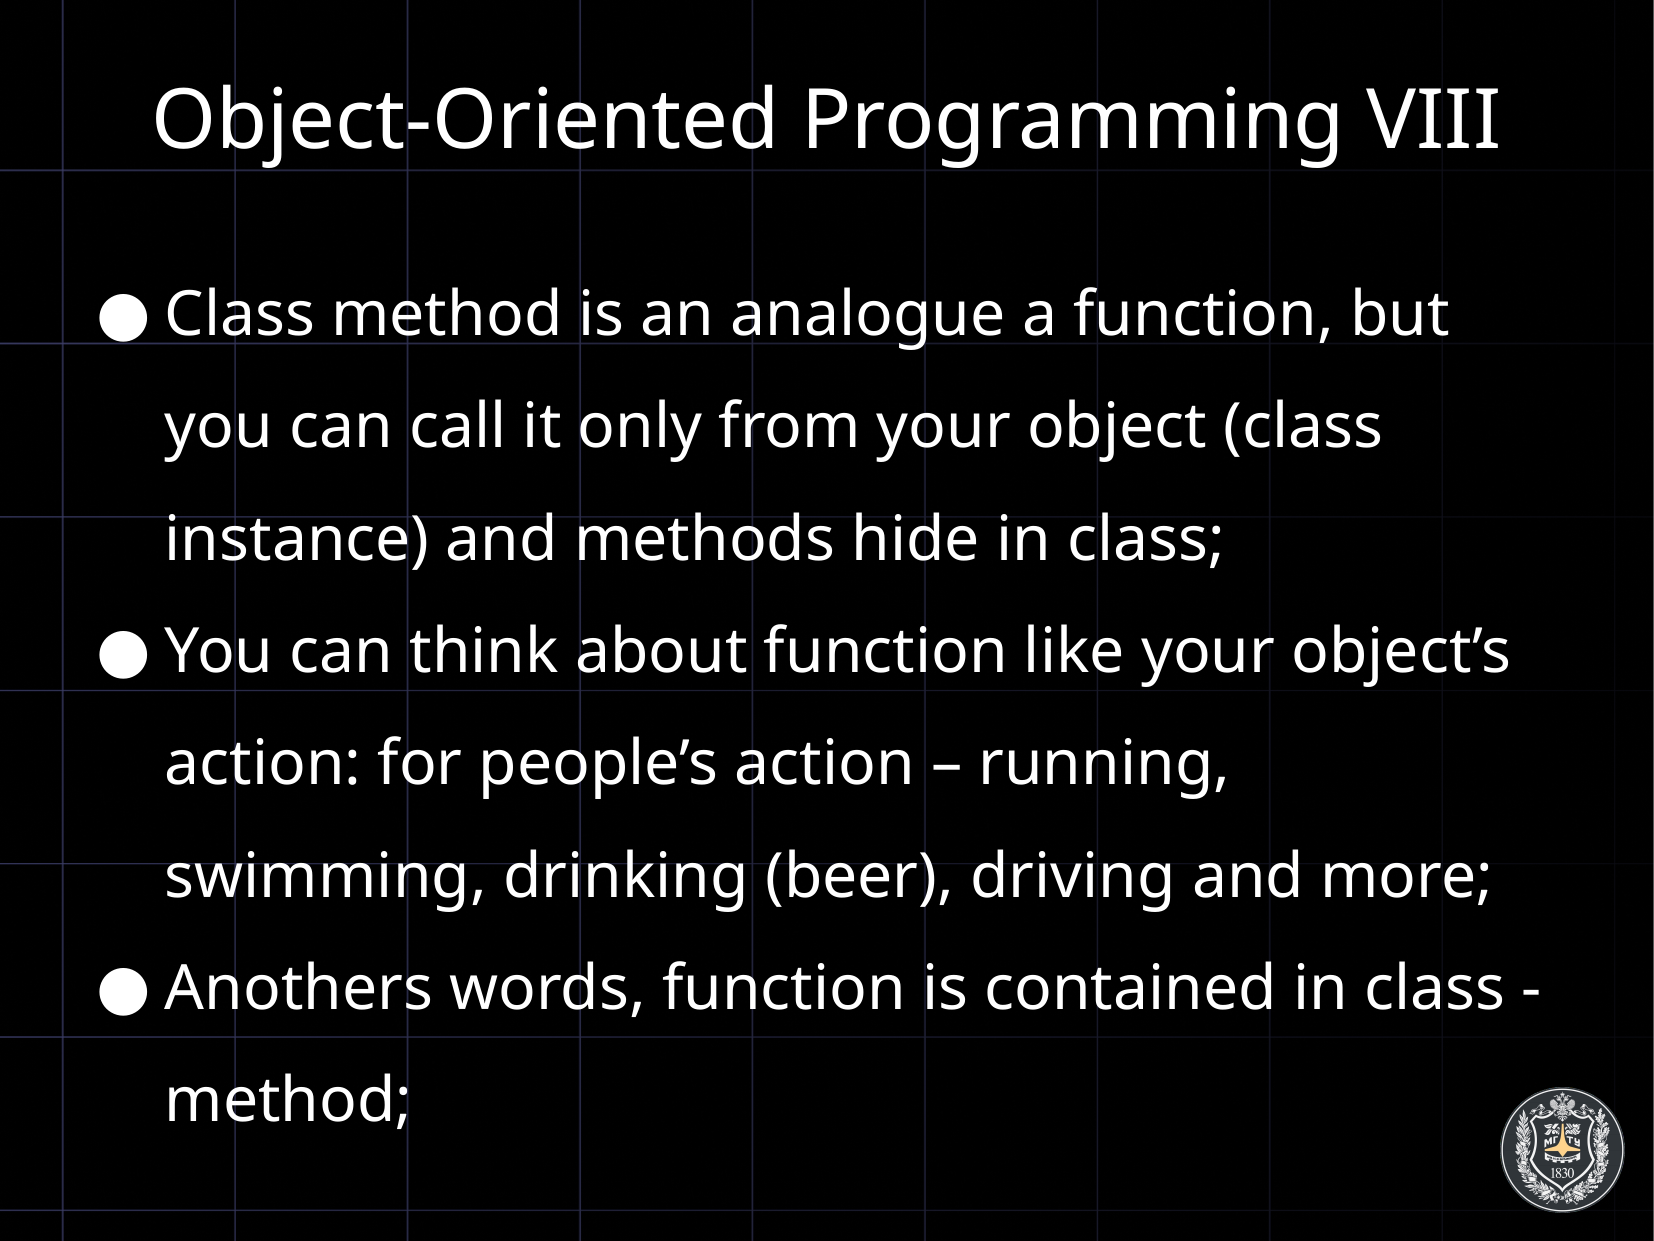

Object-Oriented Programming VIII
Class method is an analogue a function, but you can call it only from your object (class instance) and methods hide in class;
You can think about function like your object’s action: for people’s action – running, swimming, drinking (beer), driving and more;
Anothers words, function is contained in class - method;